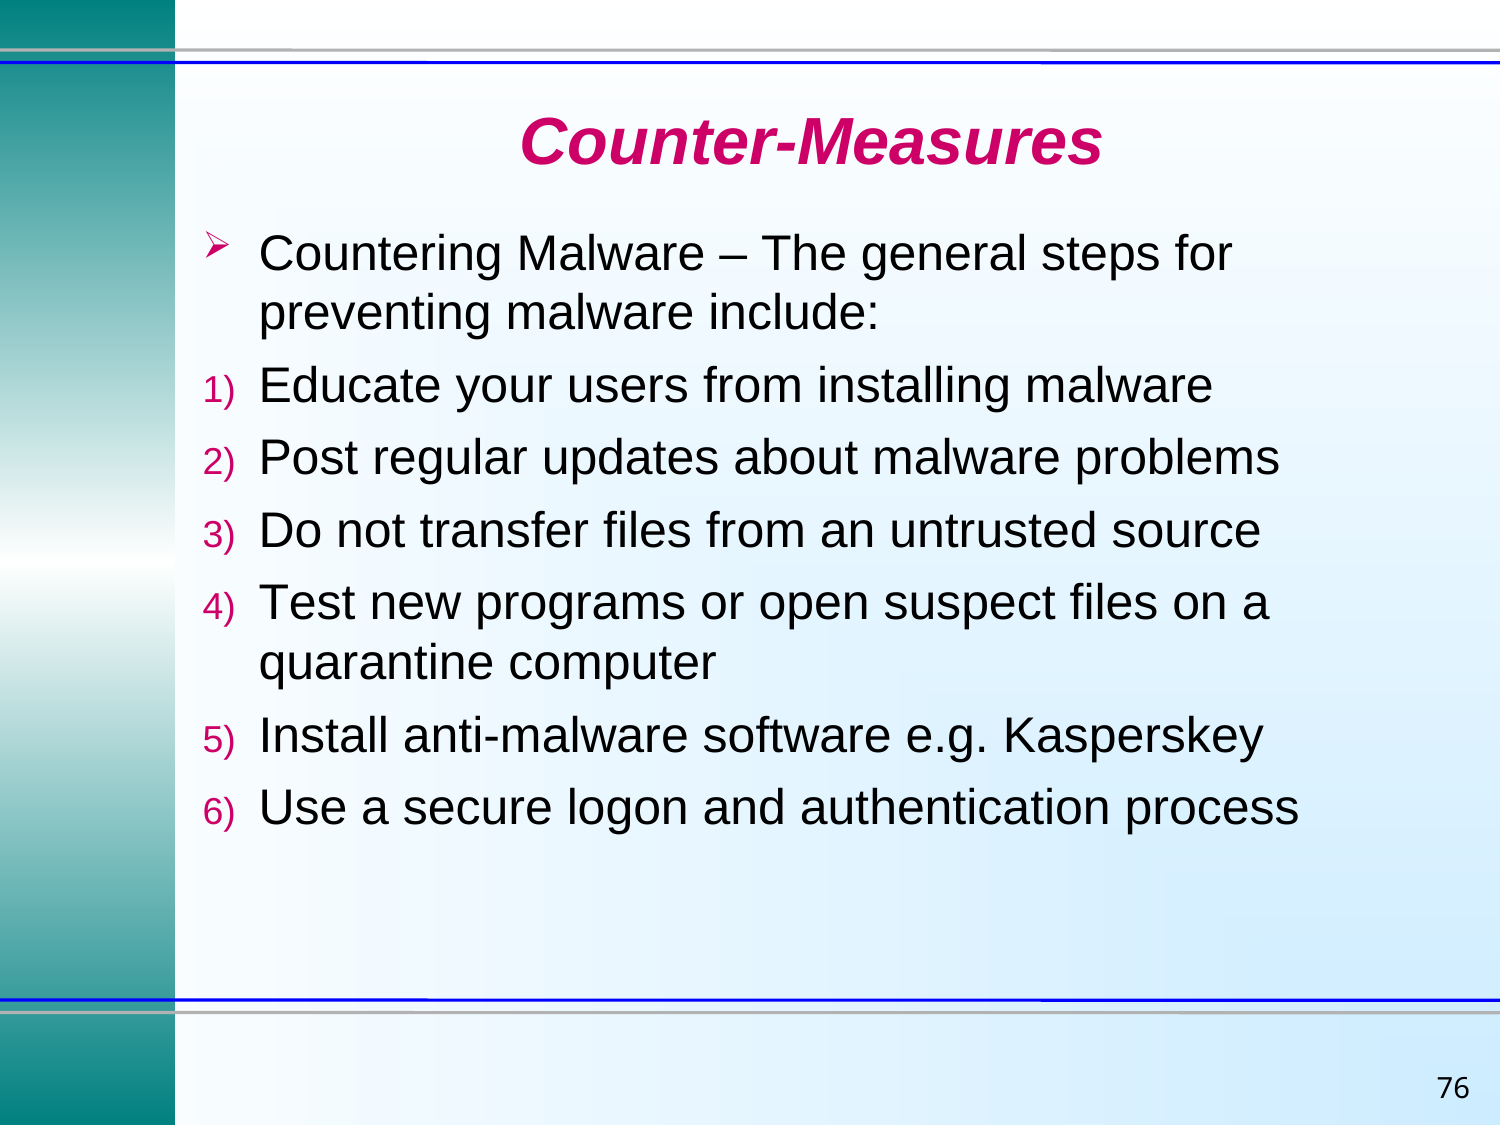

Counter-Measures
Countering Malware – The general steps for preventing malware include:
Educate your users from installing malware
Post regular updates about malware problems
Do not transfer files from an untrusted source
Test new programs or open suspect files on a quarantine computer
Install anti-malware software e.g. Kasperskey
Use a secure logon and authentication process